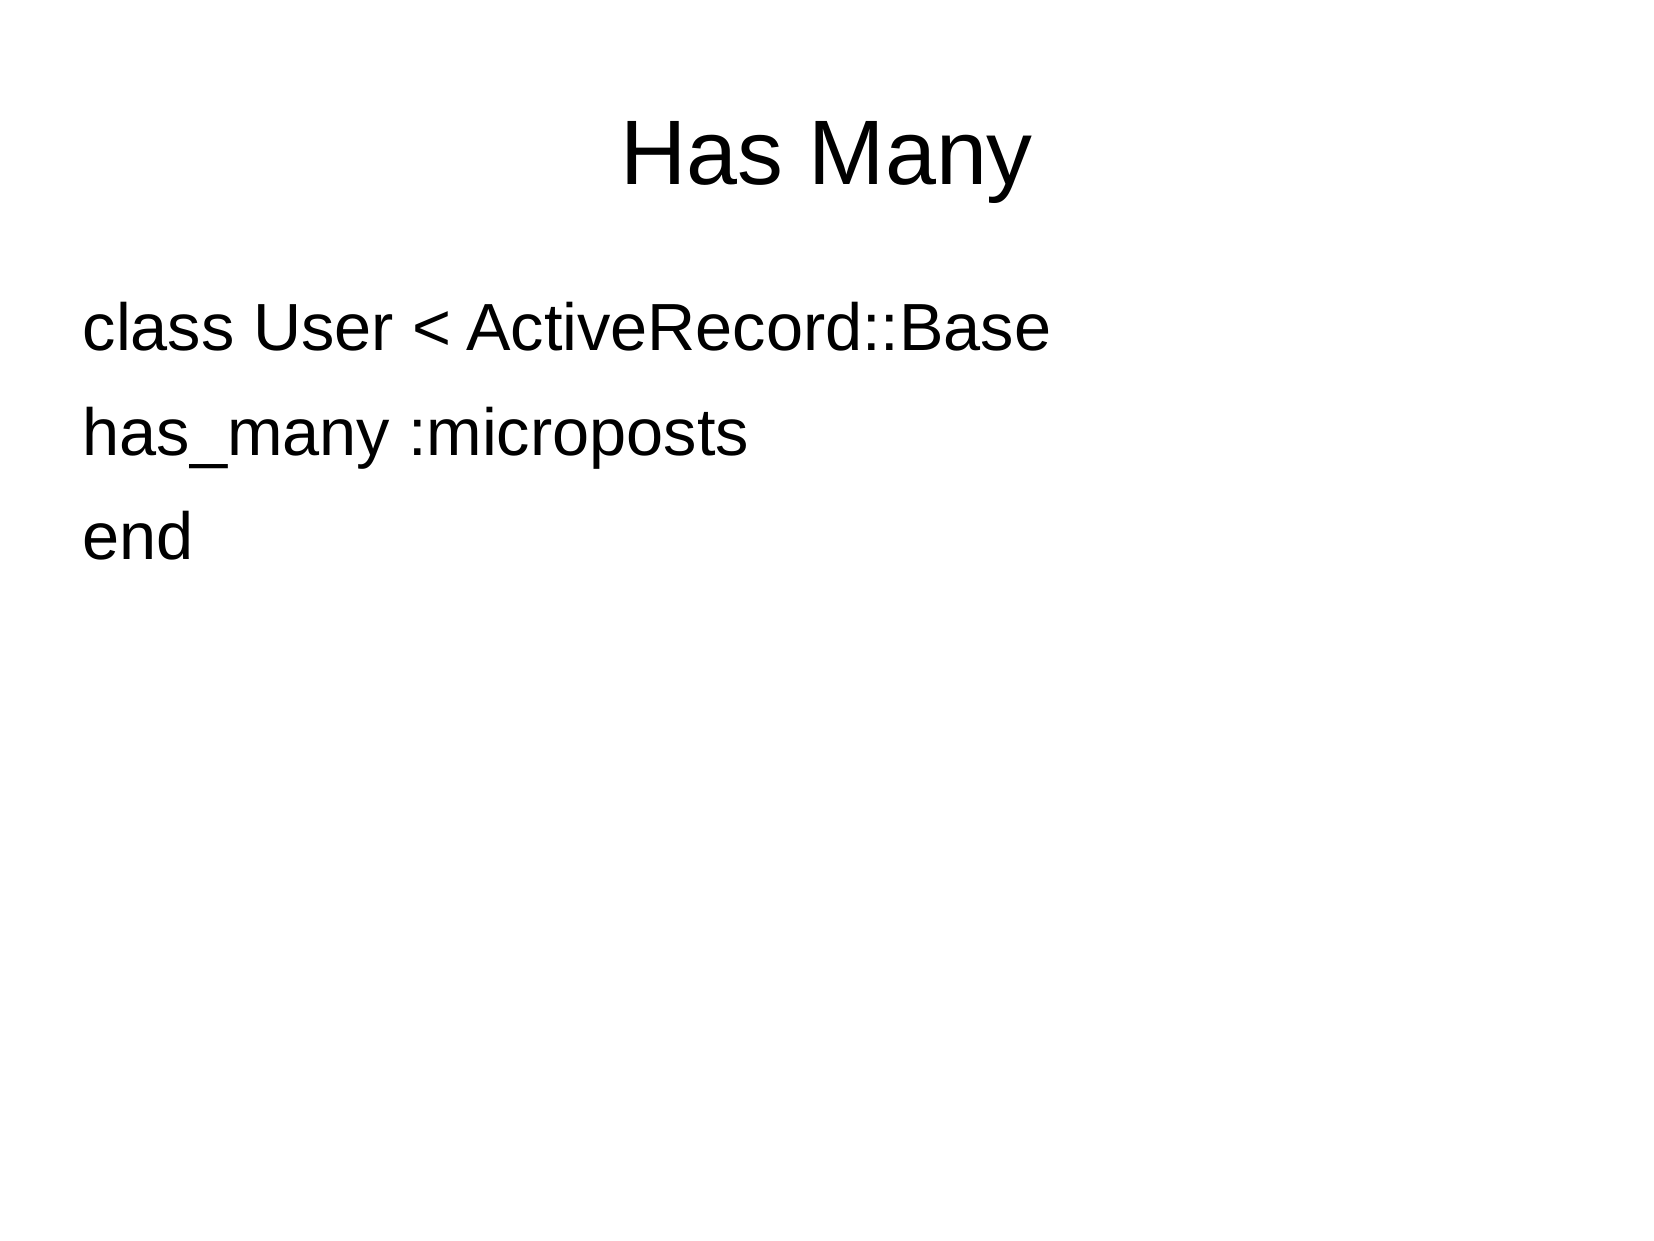

# Has Many
class User < ActiveRecord::Base
has_many :microposts
end